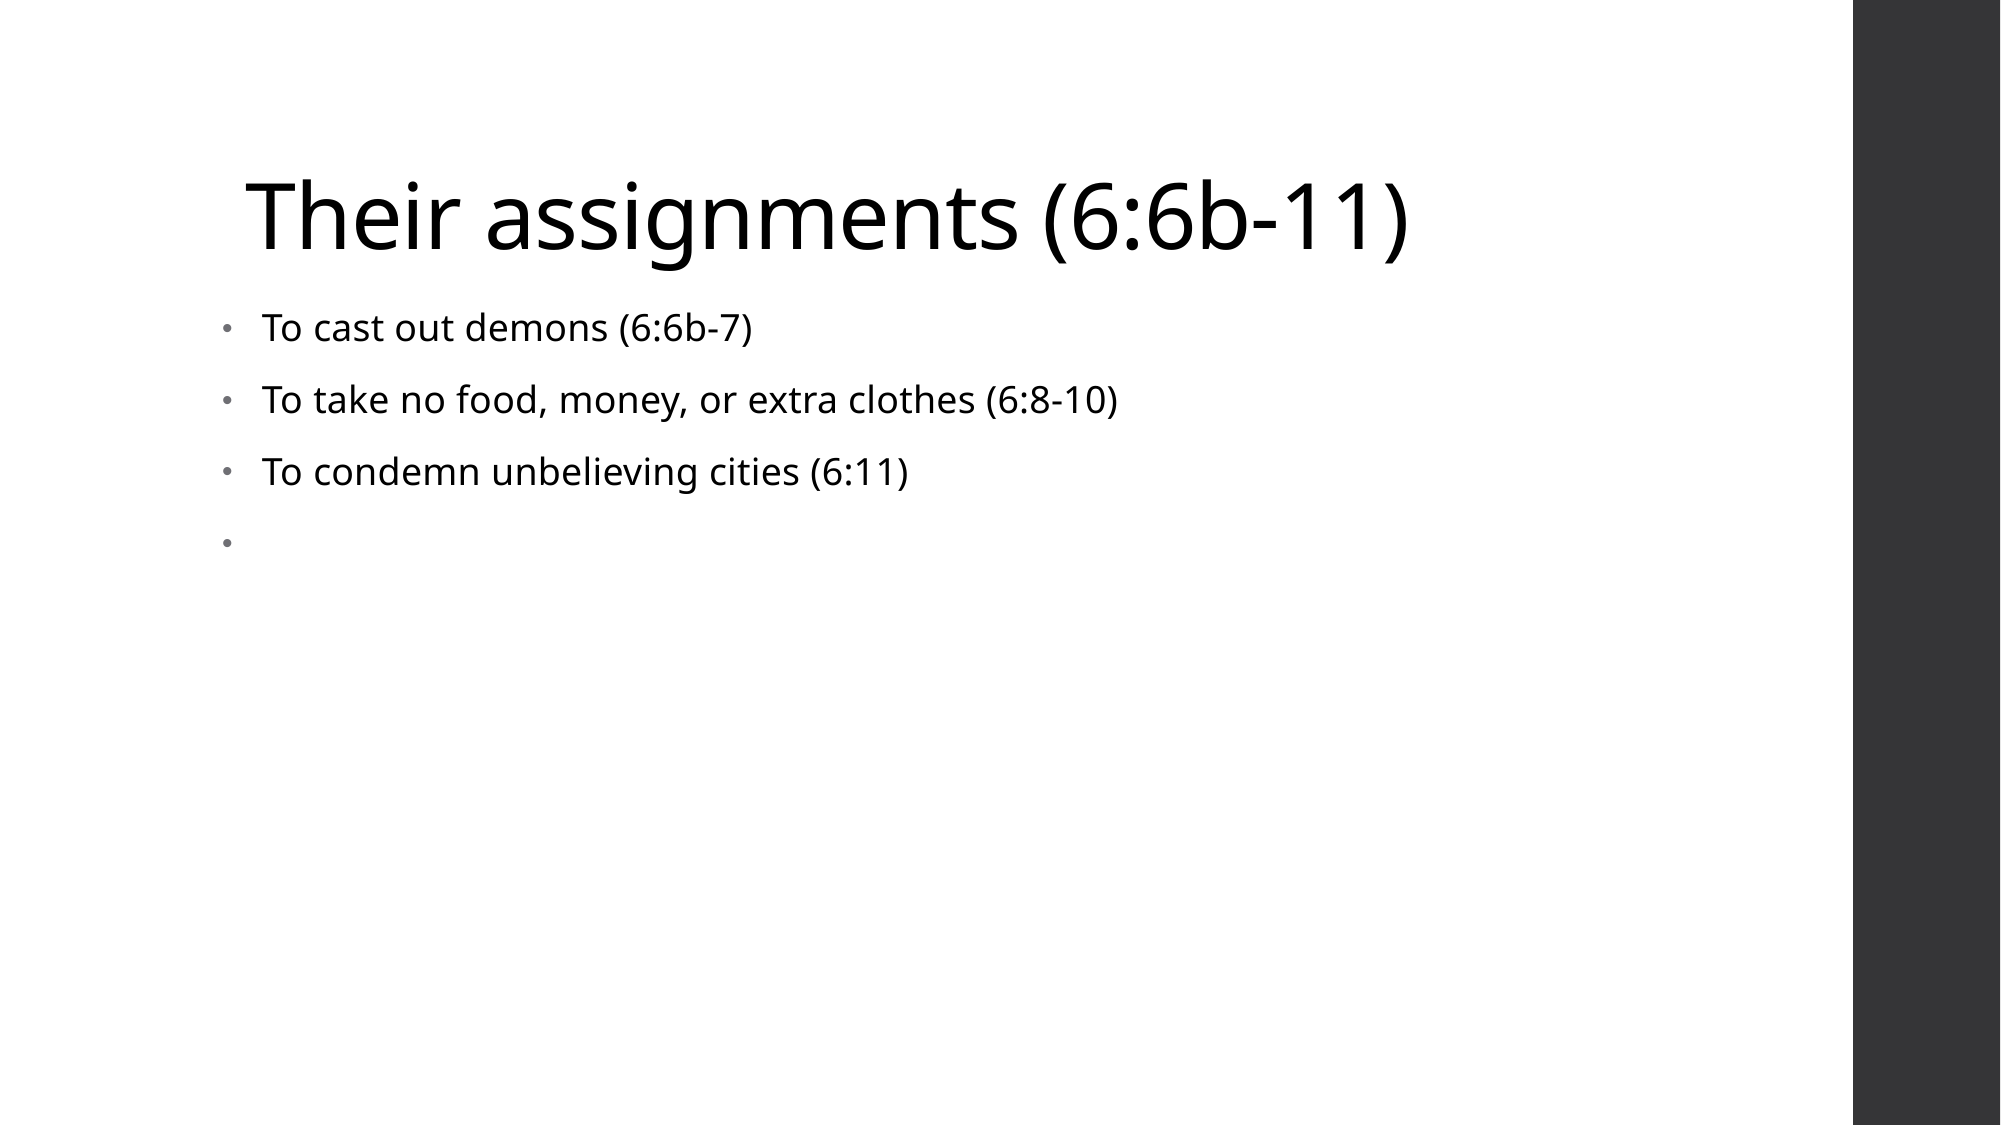

# Their assignments (6:6b-11)
 To cast out demons (6:6b-7)
 To take no food, money, or extra clothes (6:8-10)
 To condemn unbelieving cities (6:11)